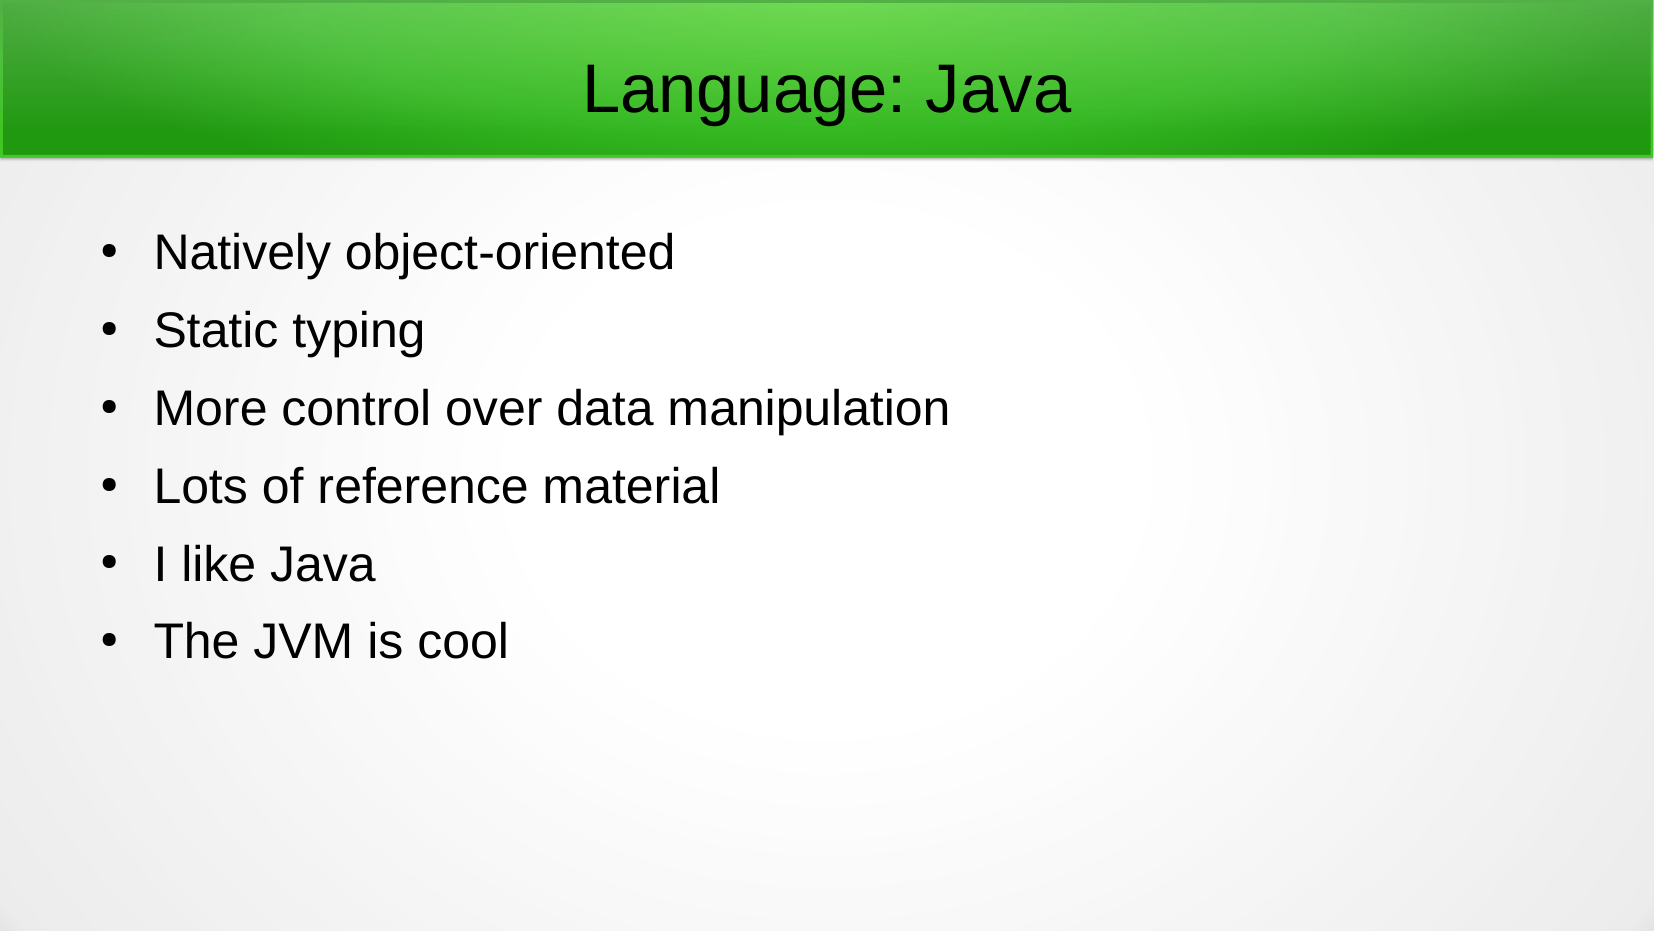

# Language: Java
Natively object-oriented
Static typing
More control over data manipulation
Lots of reference material
I like Java
The JVM is cool